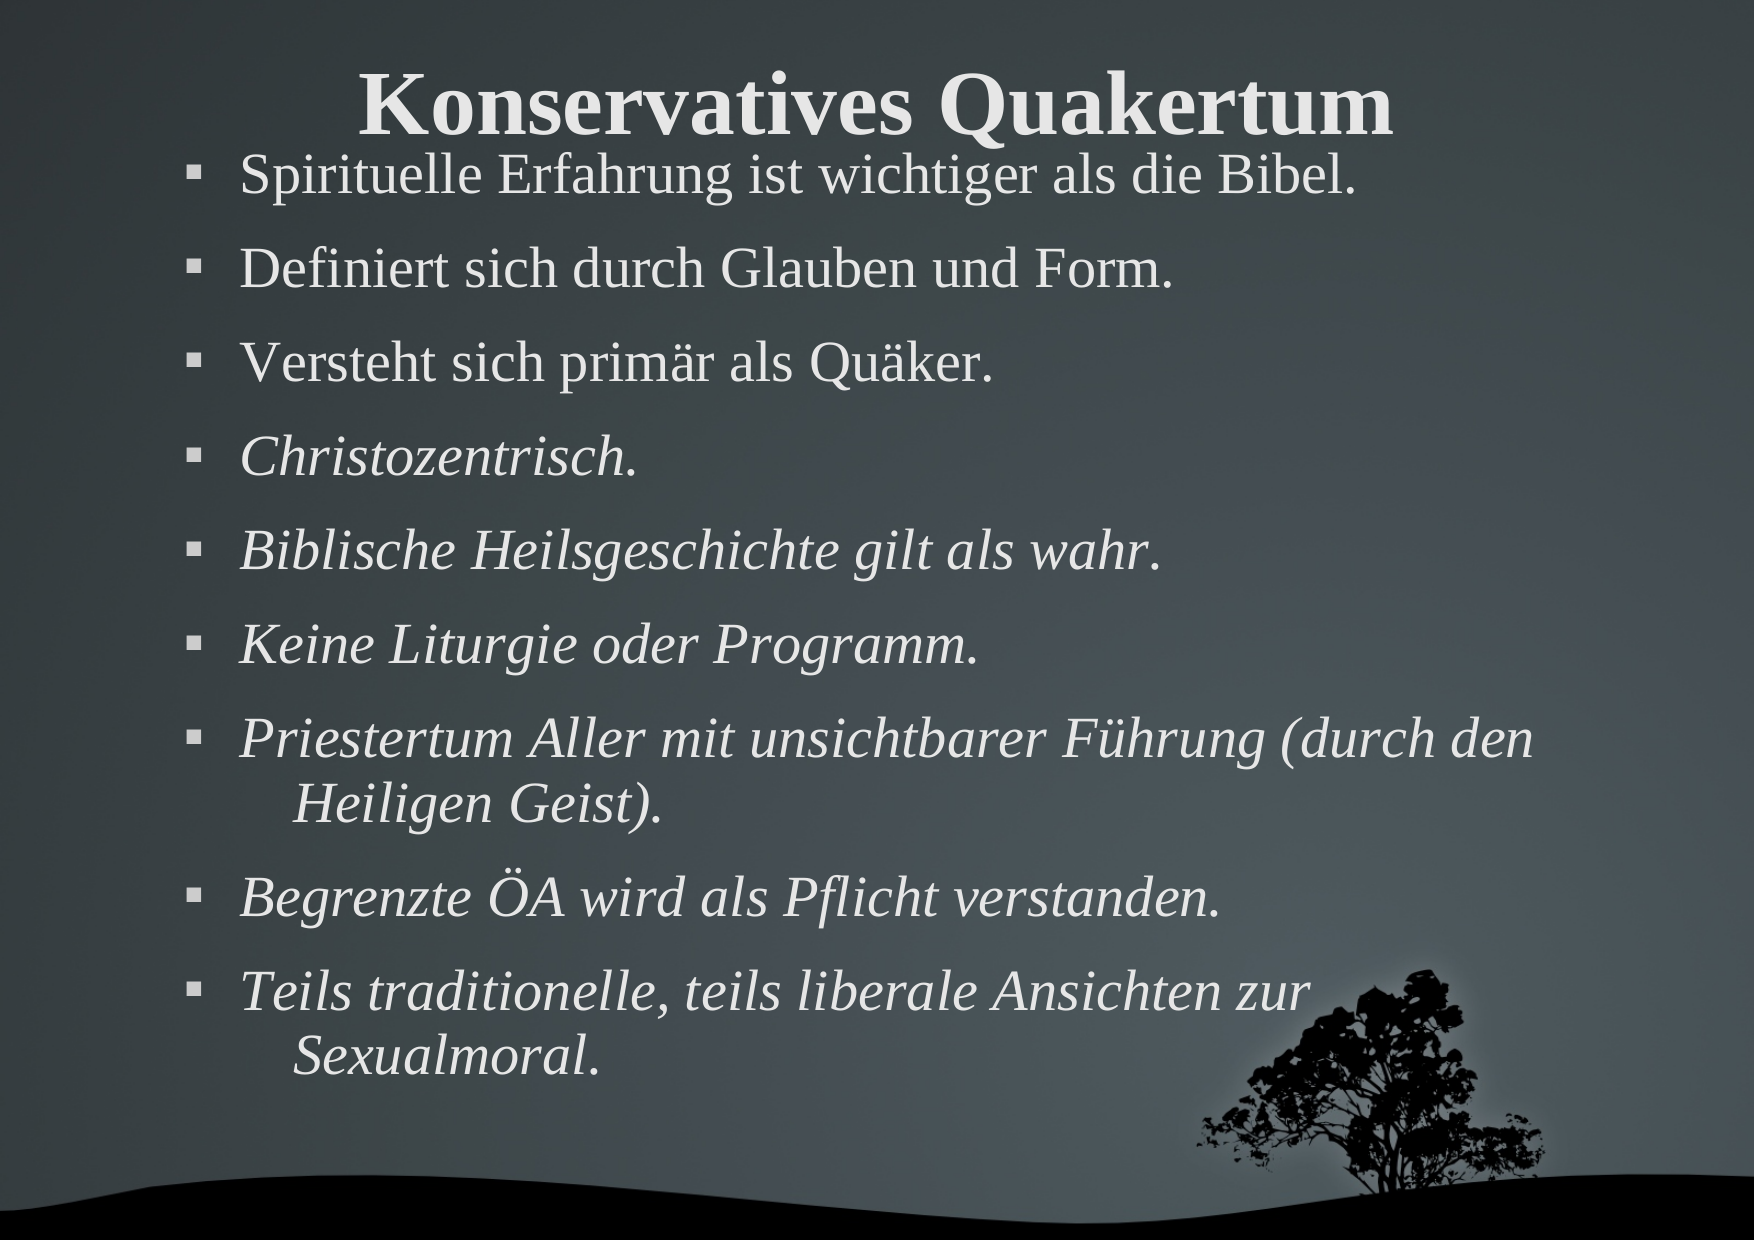

# Konservatives Quakertum
Spirituelle Erfahrung ist wichtiger als die Bibel.
Definiert sich durch Glauben und Form.
Versteht sich primär als Quäker.
Christozentrisch.
Biblische Heilsgeschichte gilt als wahr.
Keine Liturgie oder Programm.
Priestertum Aller mit unsichtbarer Führung (durch den Heiligen Geist).
Begrenzte ÖA wird als Pflicht verstanden.
Teils traditionelle, teils liberale Ansichten zur Sexualmoral.